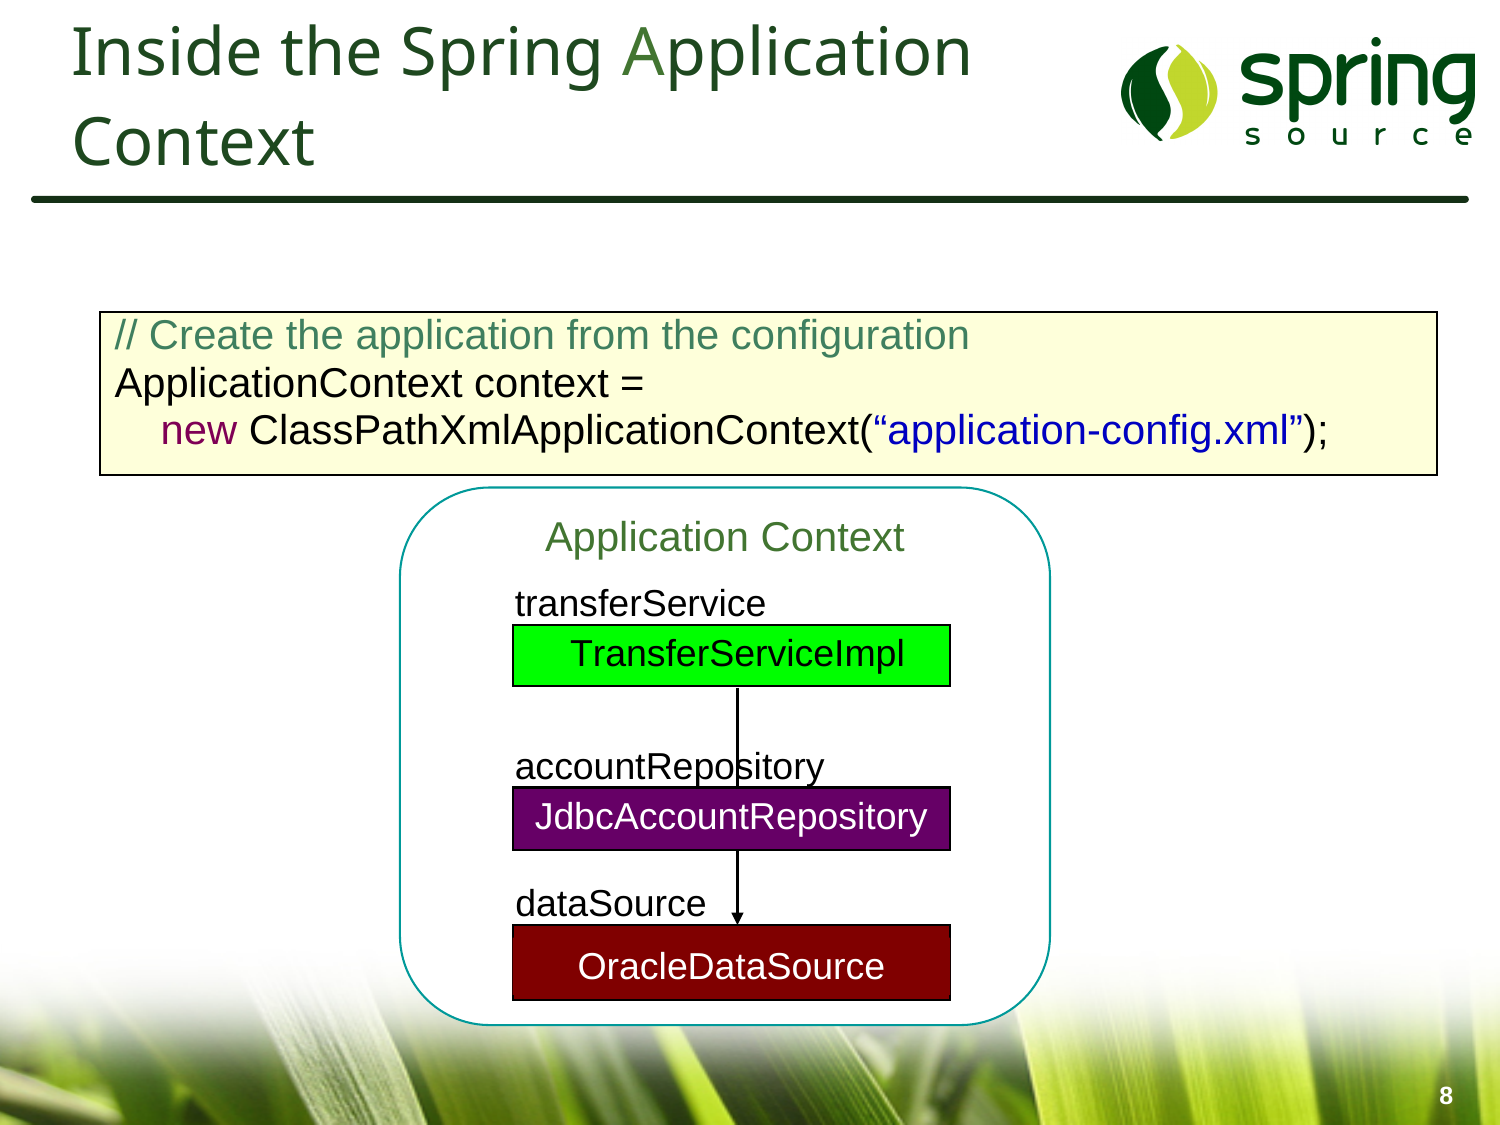

# Inside the Spring Application Context
// Create the application from the configuration
ApplicationContext context =
 new ClassPathXmlApplicationContext(“application-config.xml”);
Application Context
transferService
TransferServiceImpl
accountRepository
JdbcAccountRepository
dataSource
OracleDataSource